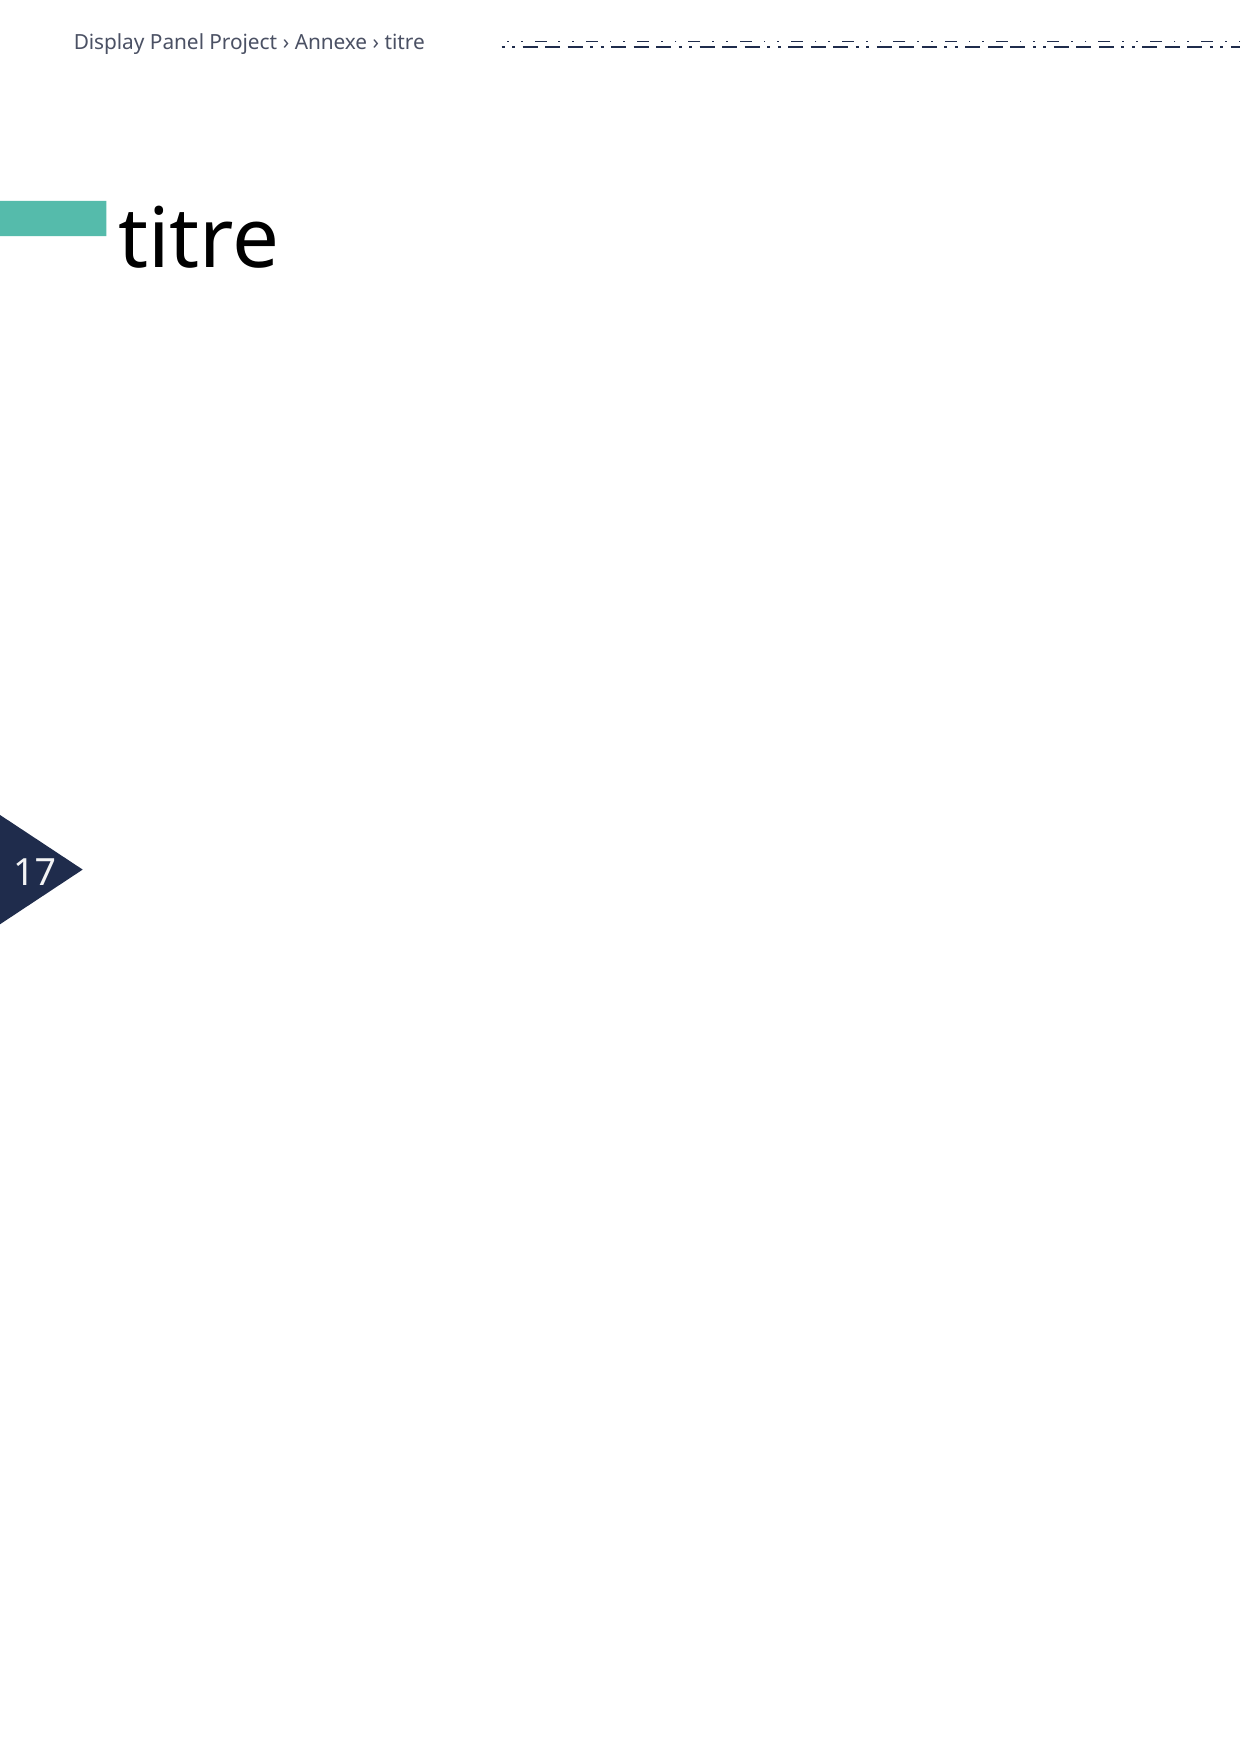

Display Panel Project › Annexe › titre
# titre